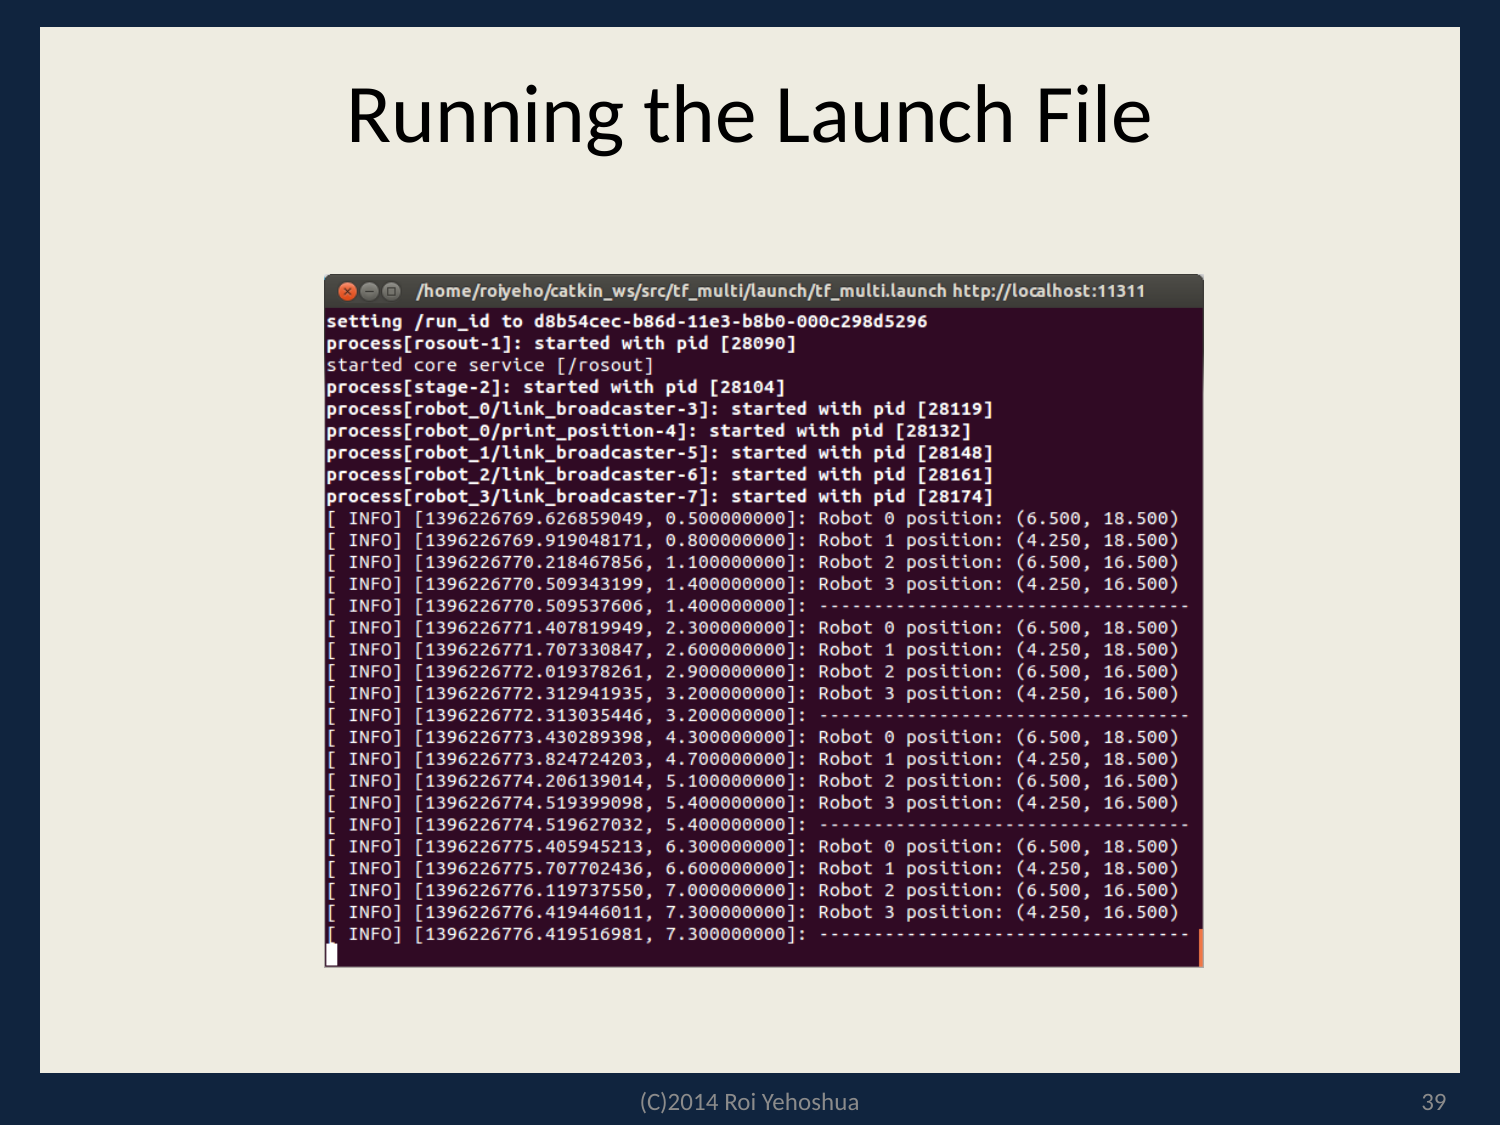

# Running the Launch File
(C)2014 Roi Yehoshua